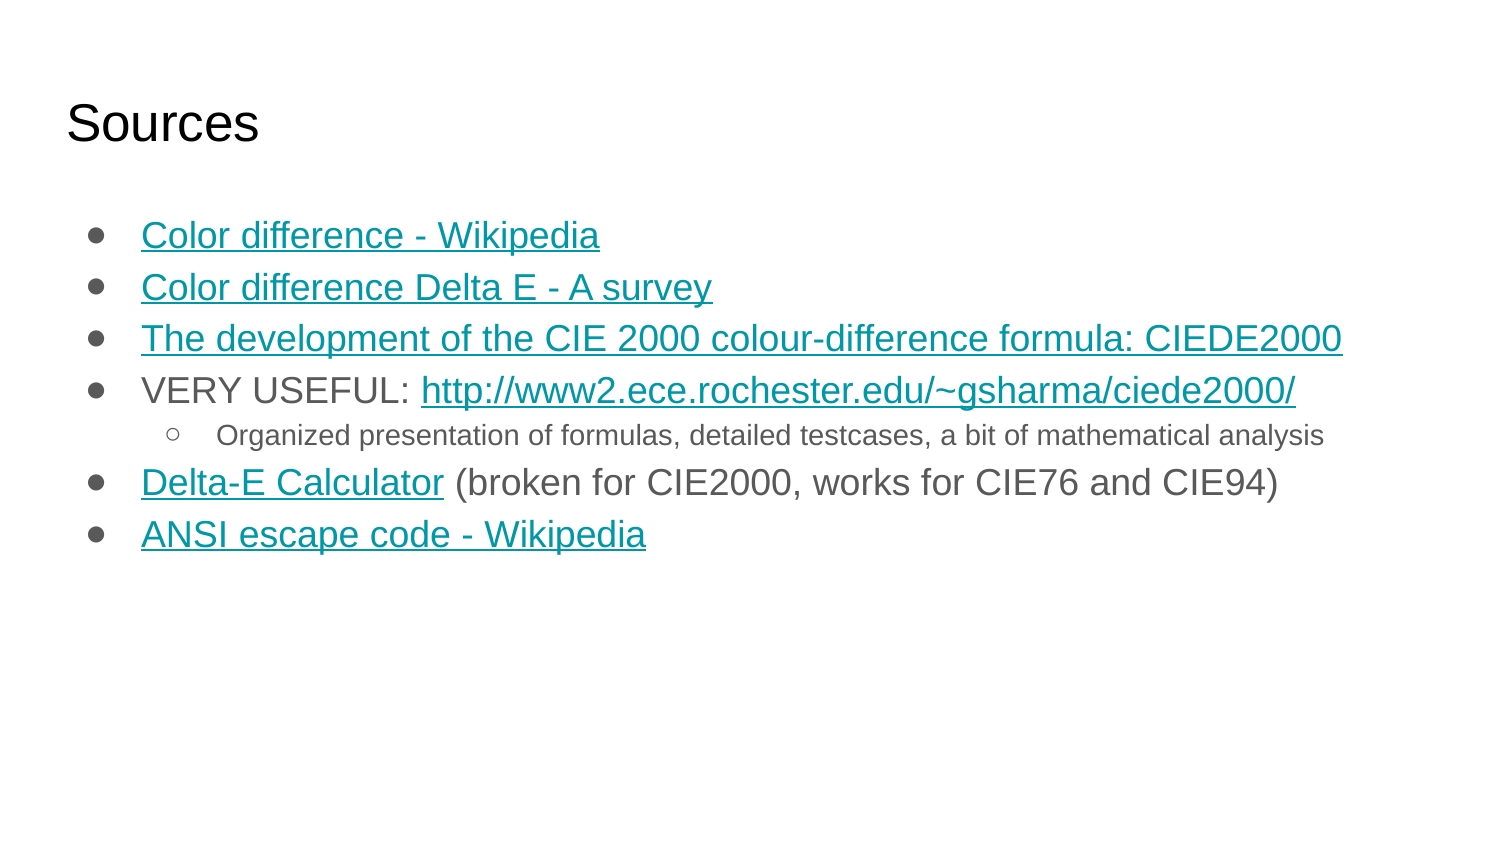

# Sources
Color difference - Wikipedia
Color difference Delta E - A survey
The development of the CIE 2000 colour‐difference formula: CIEDE2000
VERY USEFUL: http://www2.ece.rochester.edu/~gsharma/ciede2000/
Organized presentation of formulas, detailed testcases, a bit of mathematical analysis
Delta-E Calculator (broken for CIE2000, works for CIE76 and CIE94)
ANSI escape code - Wikipedia